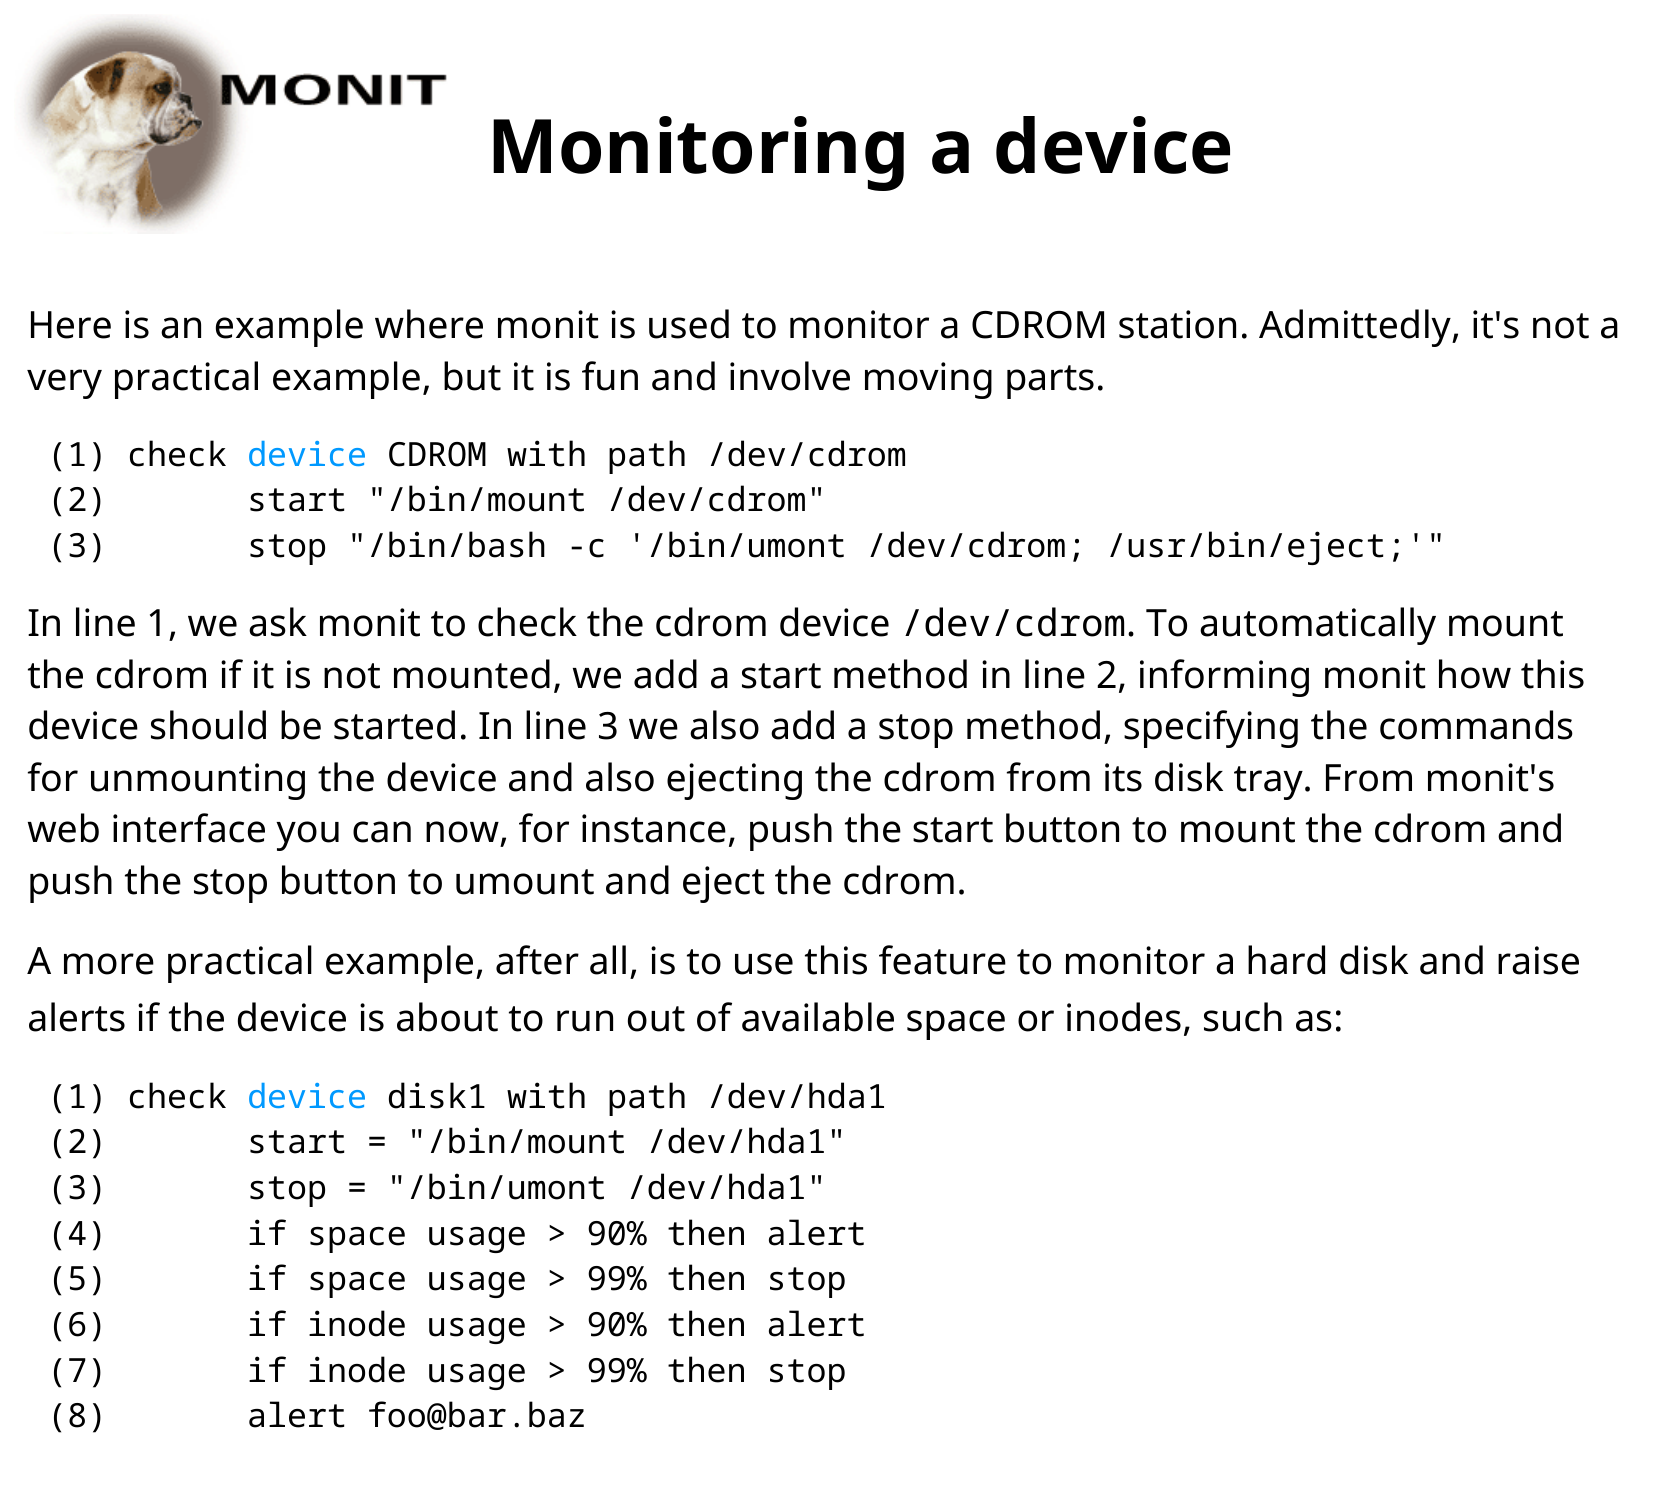

# Monitoring a device
Here is an example where monit is used to monitor a CDROM station. Admittedly, it's not a very practical example, but it is fun and involve moving parts.
 (1) check device CDROM with path /dev/cdrom
 (2) start "/bin/mount /dev/cdrom"
 (3) stop "/bin/bash -c '/bin/umont /dev/cdrom; /usr/bin/eject;'"
In line 1, we ask monit to check the cdrom device /dev/cdrom. To automatically mount the cdrom if it is not mounted, we add a start method in line 2, informing monit how this device should be started. In line 3 we also add a stop method, specifying the commands for unmounting the device and also ejecting the cdrom from its disk tray. From monit's web interface you can now, for instance, push the start button to mount the cdrom and push the stop button to umount and eject the cdrom.
A more practical example, after all, is to use this feature to monitor a hard disk and raise alerts if the device is about to run out of available space or inodes, such as:
 (1) check device disk1 with path /dev/hda1
 (2) start = "/bin/mount /dev/hda1"
 (3) stop = "/bin/umont /dev/hda1"
 (4) if space usage > 90% then alert
 (5) if space usage > 99% then stop
 (6) if inode usage > 90% then alert
 (7) if inode usage > 99% then stop
 (8) alert foo@bar.baz